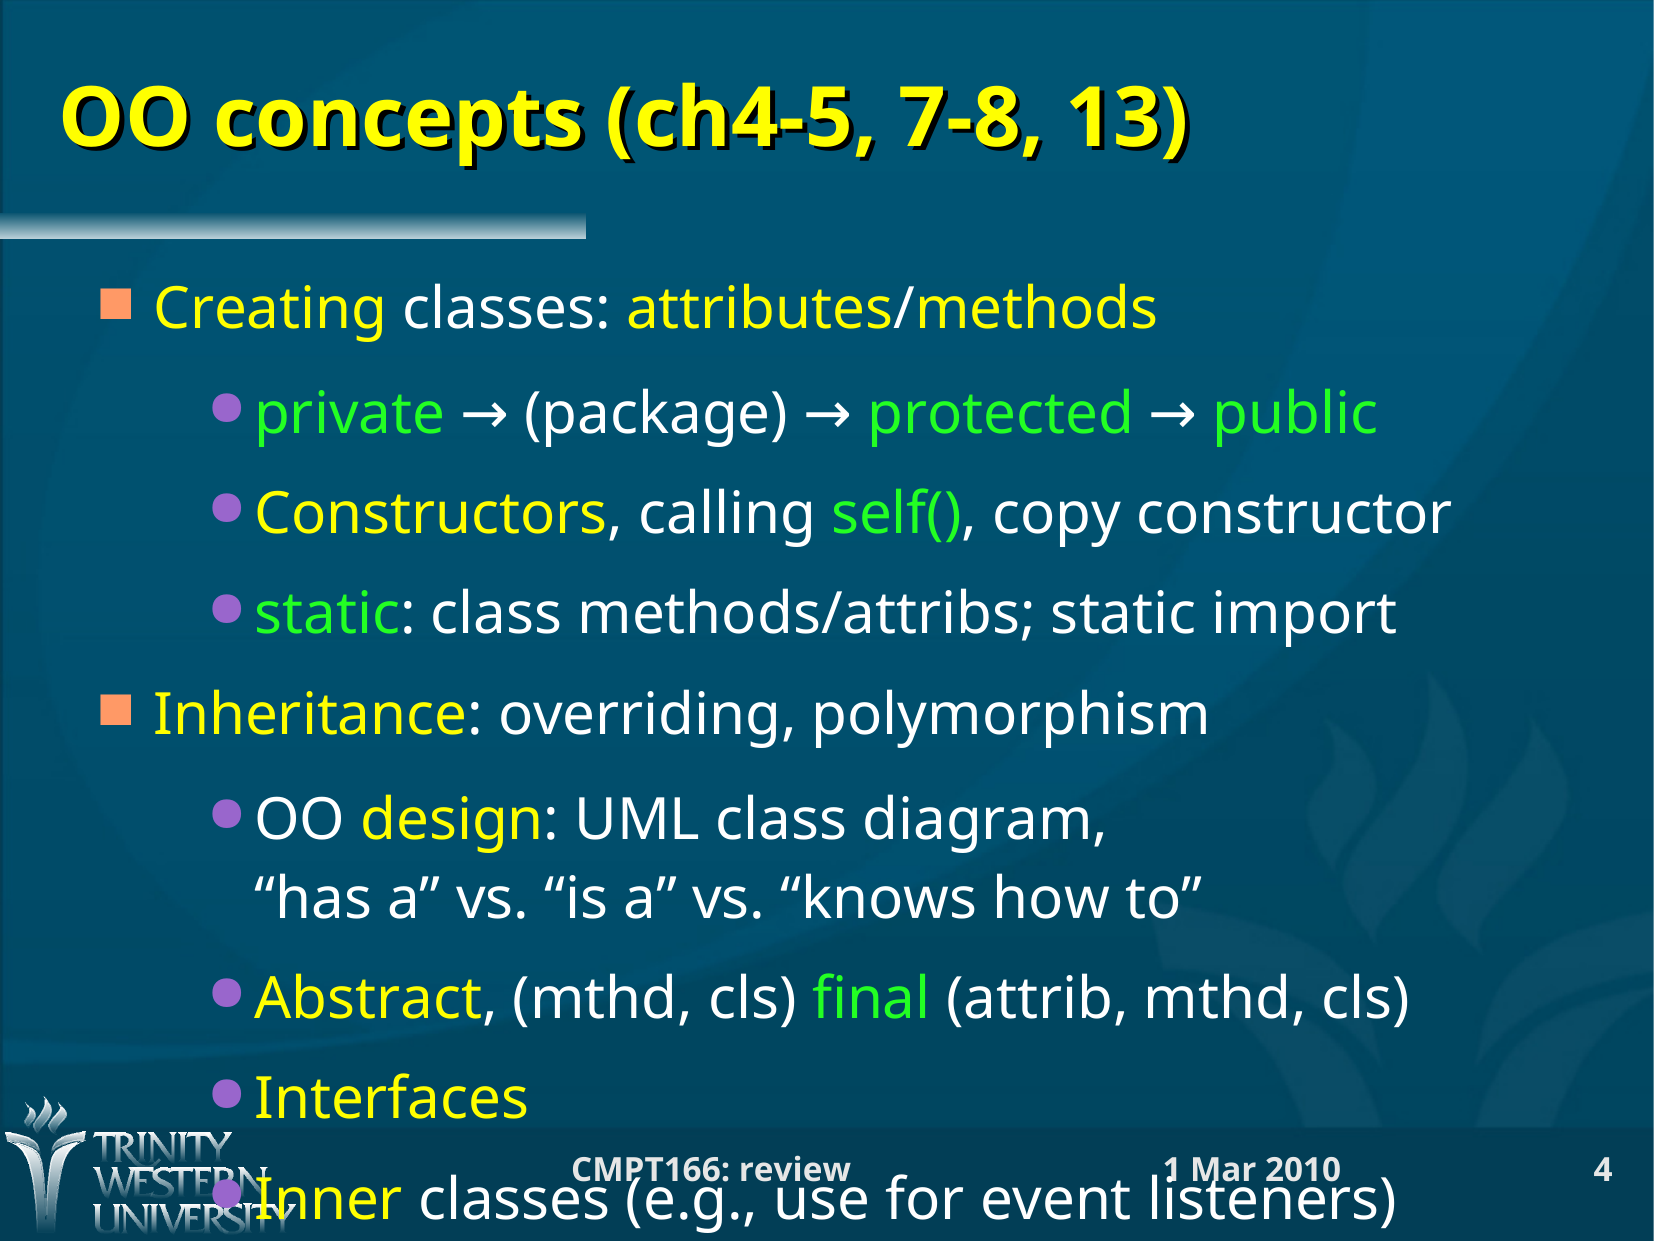

# OO concepts (ch4-5, 7-8, 13)
Creating classes: attributes/methods
private → (package) → protected → public
Constructors, calling self(), copy constructor
static: class methods/attribs; static import
Inheritance: overriding, polymorphism
OO design: UML class diagram,
“has a” vs. “is a” vs. “knows how to”
Abstract, (mthd, cls) final (attrib, mthd, cls)
Interfaces
Inner classes (e.g., use for event listeners)
CMPT166: review
1 Mar 2010
4